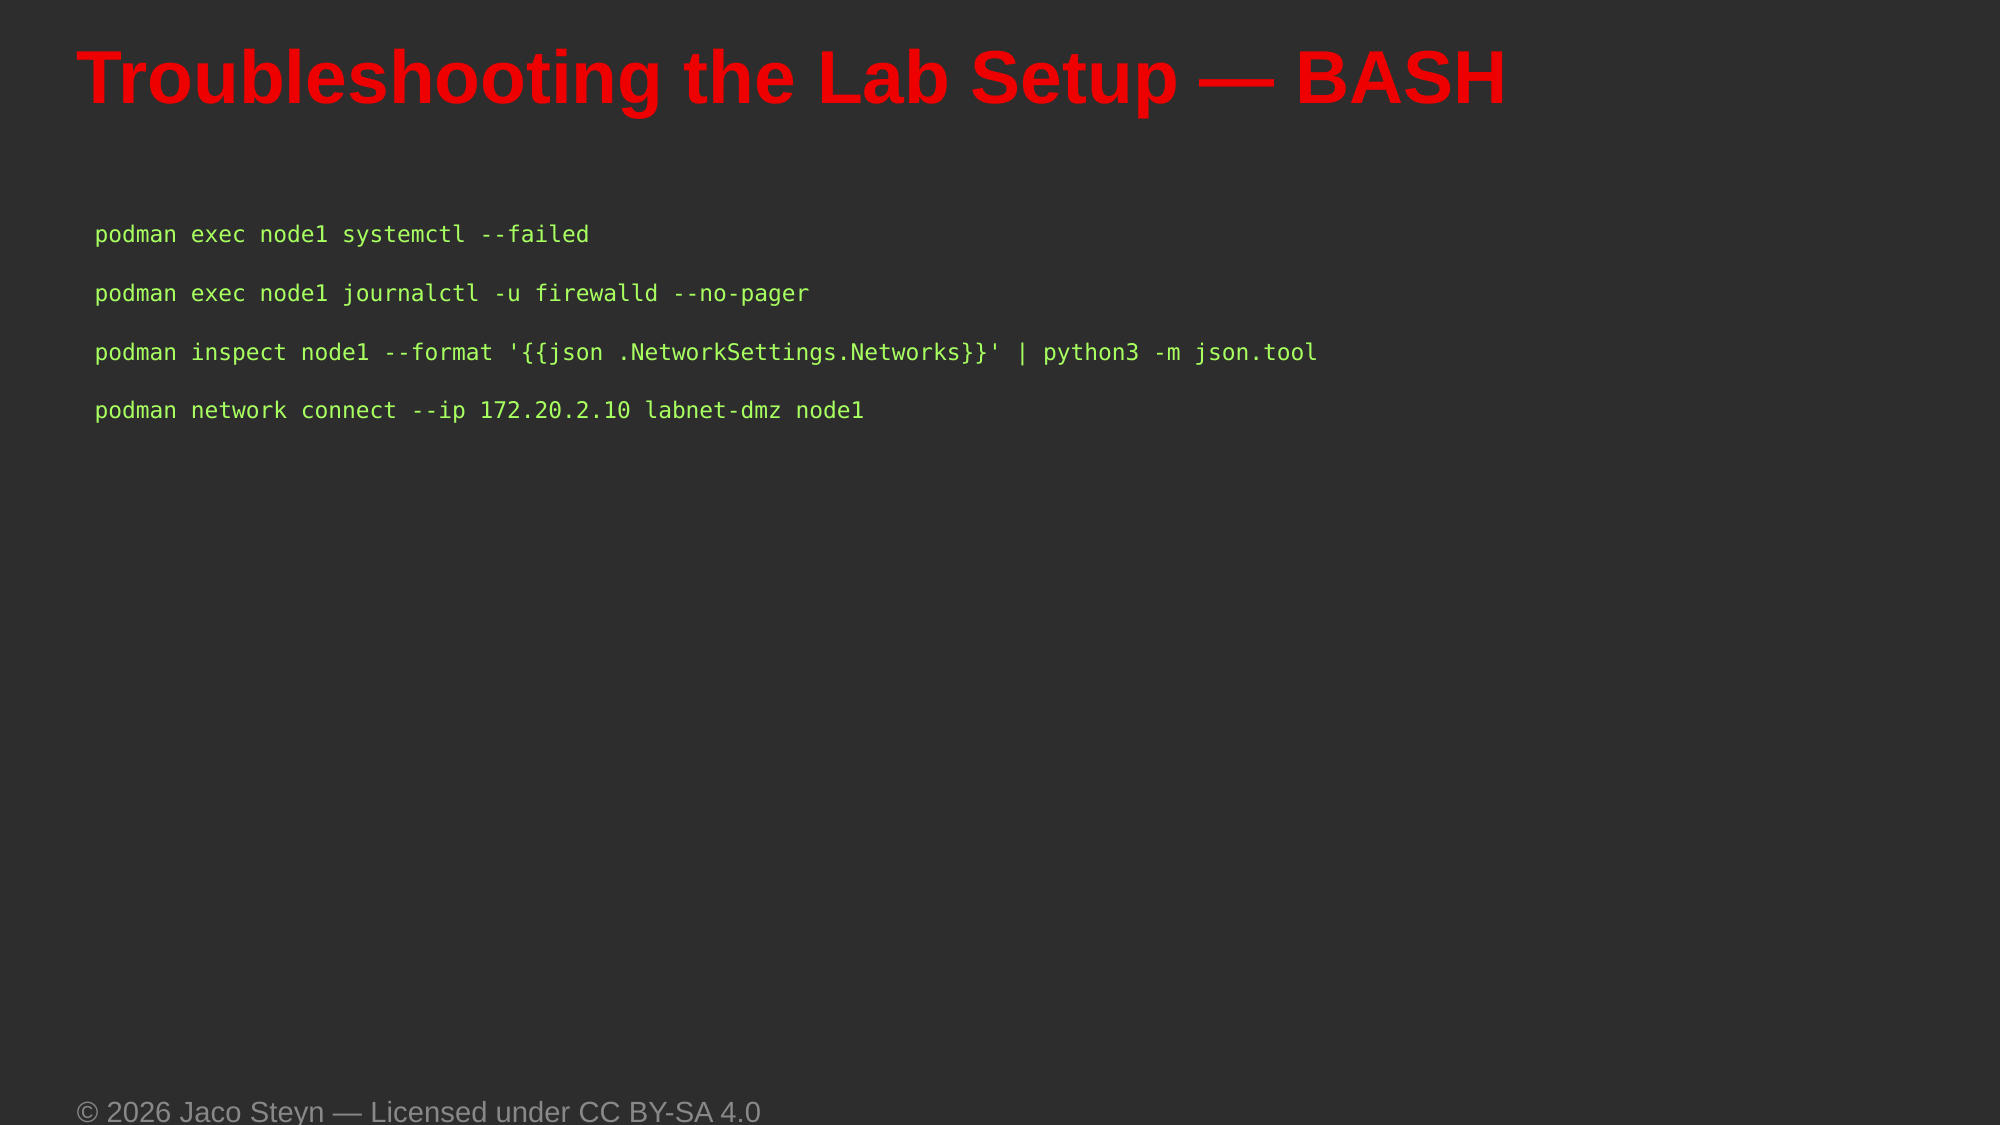

Troubleshooting the Lab Setup — BASH
podman exec node1 systemctl --failed
podman exec node1 journalctl -u firewalld --no-pager
podman inspect node1 --format '{{json .NetworkSettings.Networks}}' | python3 -m json.tool
podman network connect --ip 172.20.2.10 labnet-dmz node1
© 2026 Jaco Steyn — Licensed under CC BY-SA 4.0